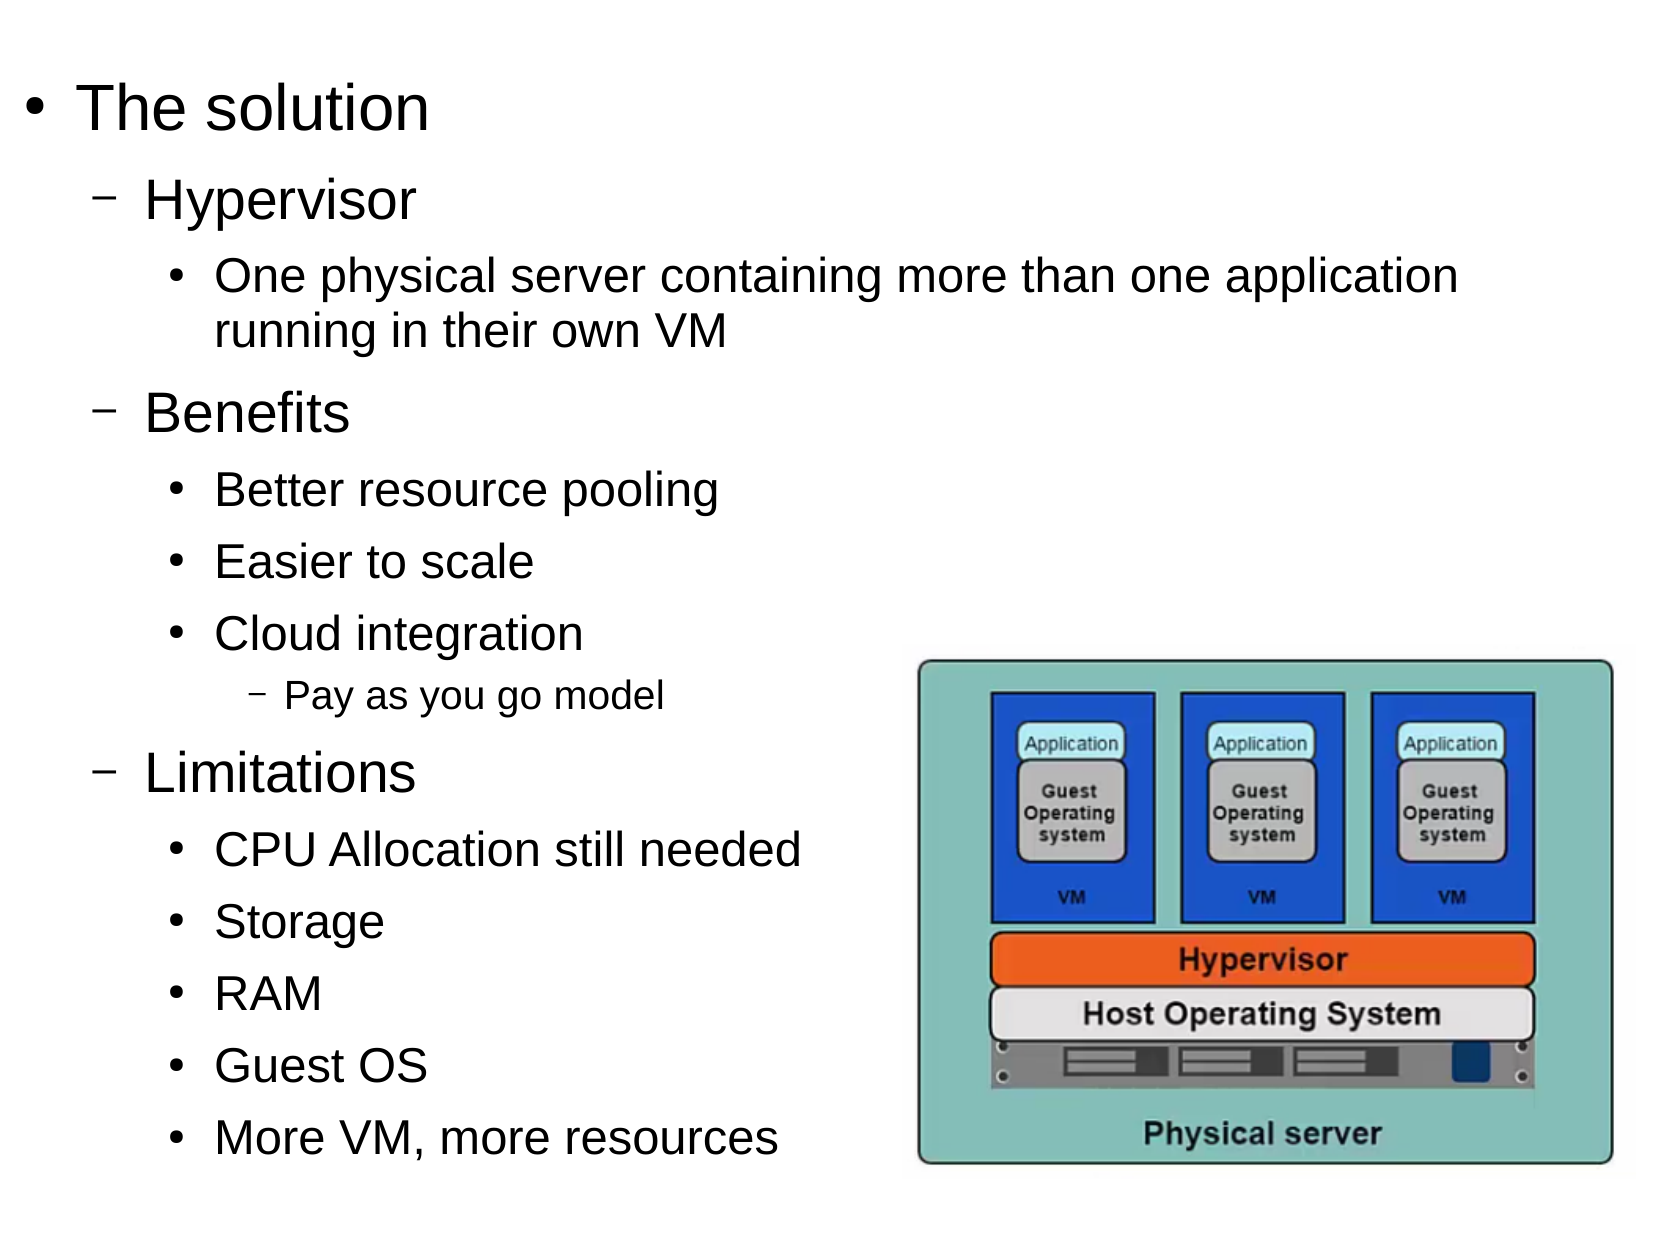

# The solution
Hypervisor
One physical server containing more than one application running in their own VM
Benefits
Better resource pooling
Easier to scale
Cloud integration
Pay as you go model
Limitations
CPU Allocation still needed
Storage
RAM
Guest OS
More VM, more resources